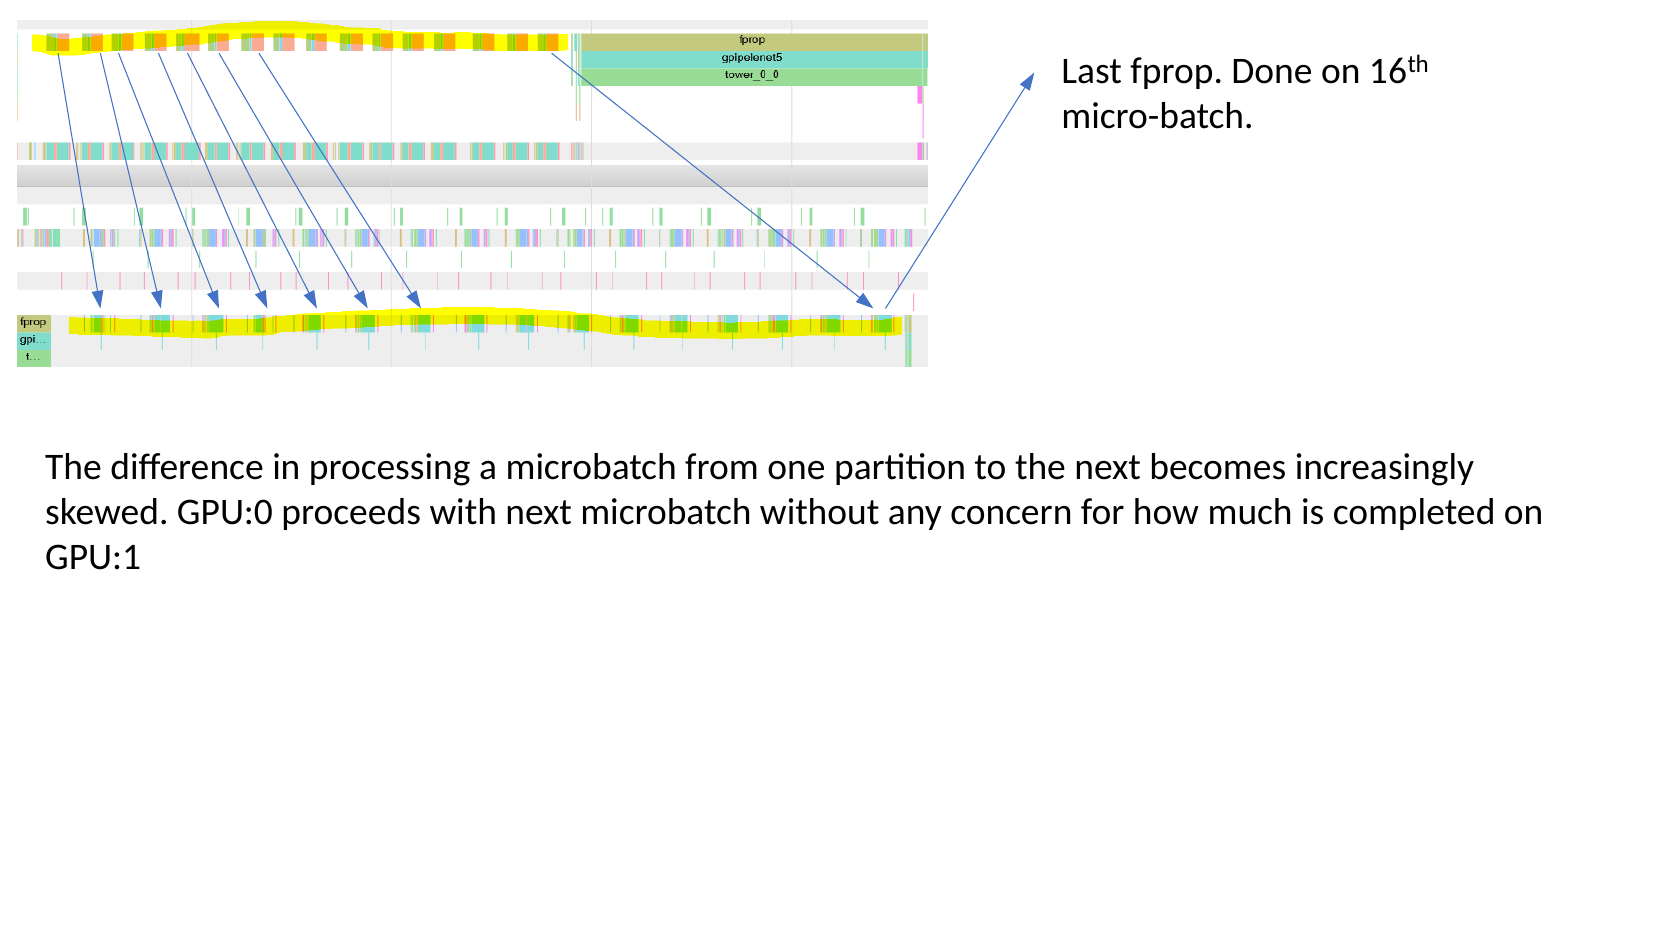

Last fprop. Done on 16th micro-batch.
The difference in processing a microbatch from one partition to the next becomes increasingly skewed. GPU:0 proceeds with next microbatch without any concern for how much is completed on GPU:1